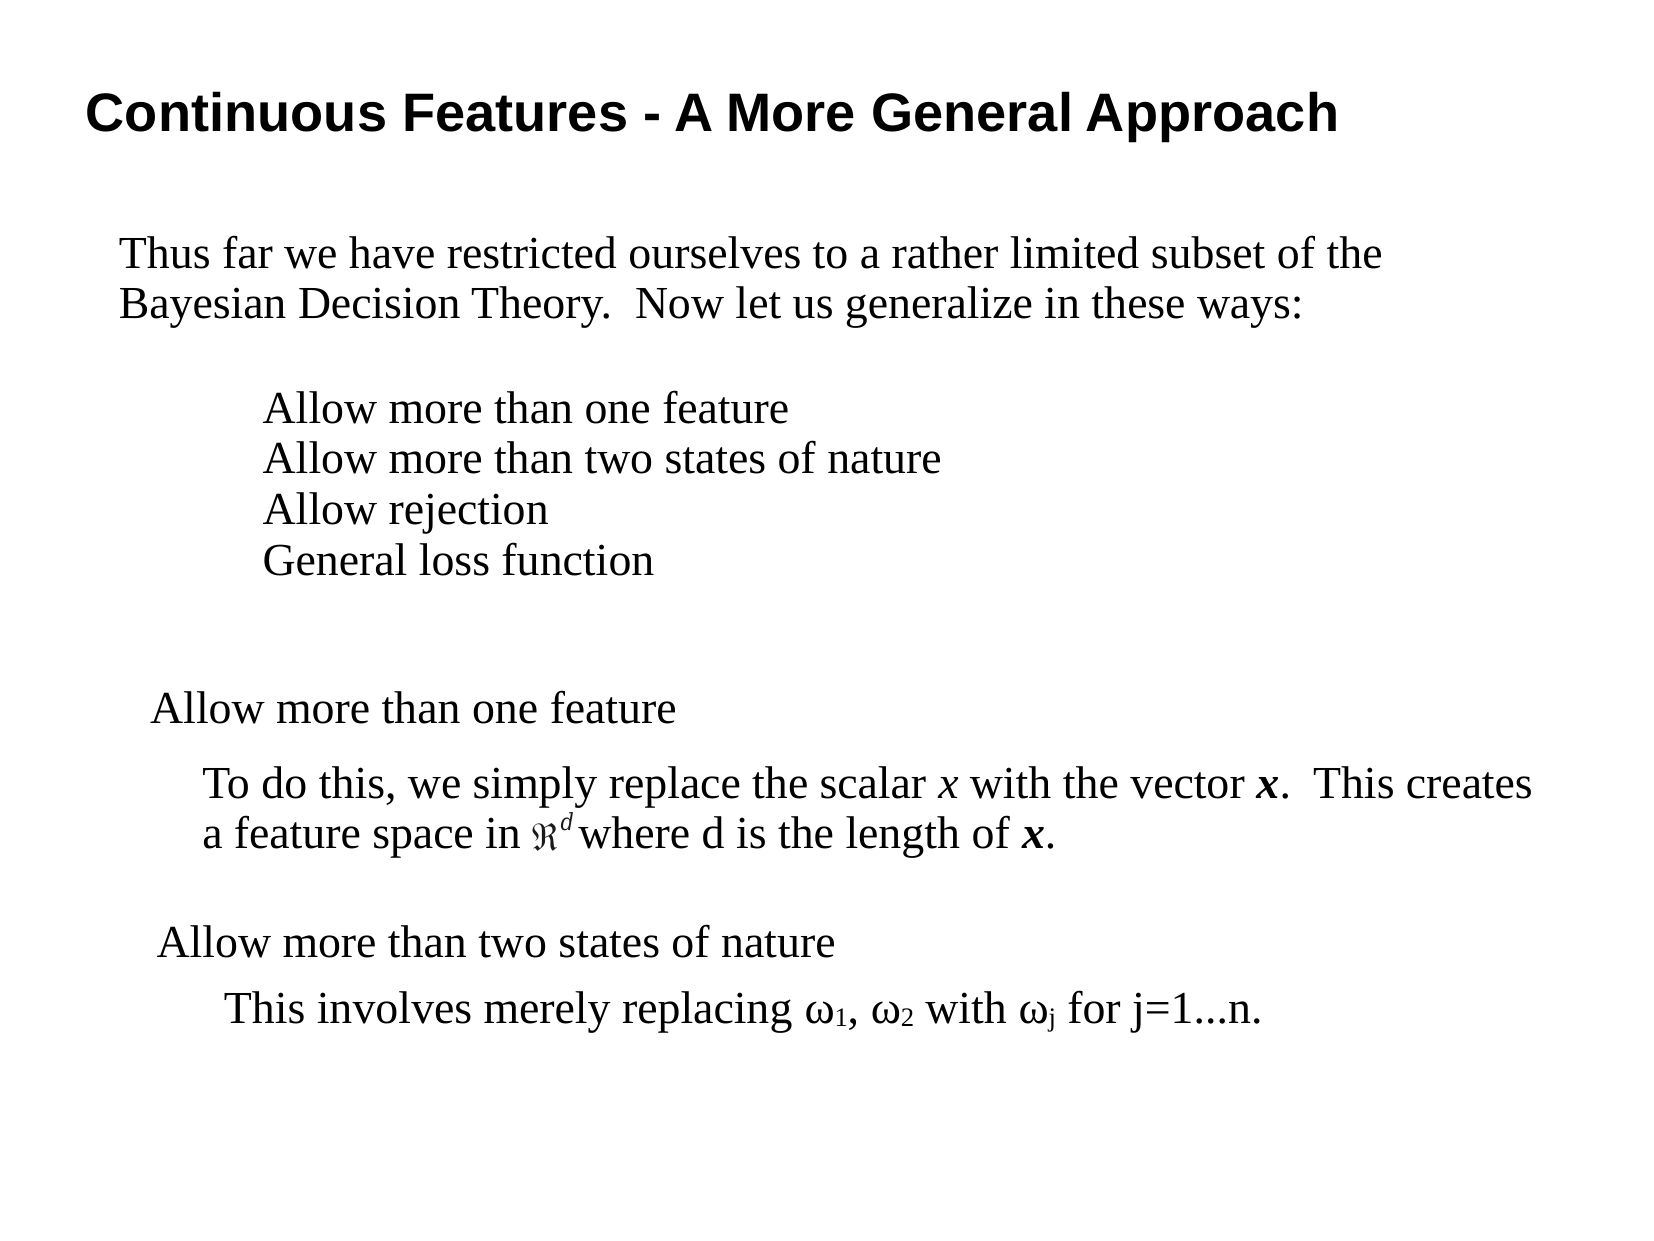

Continuous Features - A More General Approach
Thus far we have restricted ourselves to a rather limited subset of the
Bayesian Decision Theory. Now let us generalize in these ways:
 Allow more than one feature
 Allow more than two states of nature
 Allow rejection
 General loss function
 Allow more than one feature
To do this, we simply replace the scalar x with the vector x. This creates
a feature space in where d is the length of x.
 Allow more than two states of nature
This involves merely replacing ω1, ω2 with ωj for j=1...n.